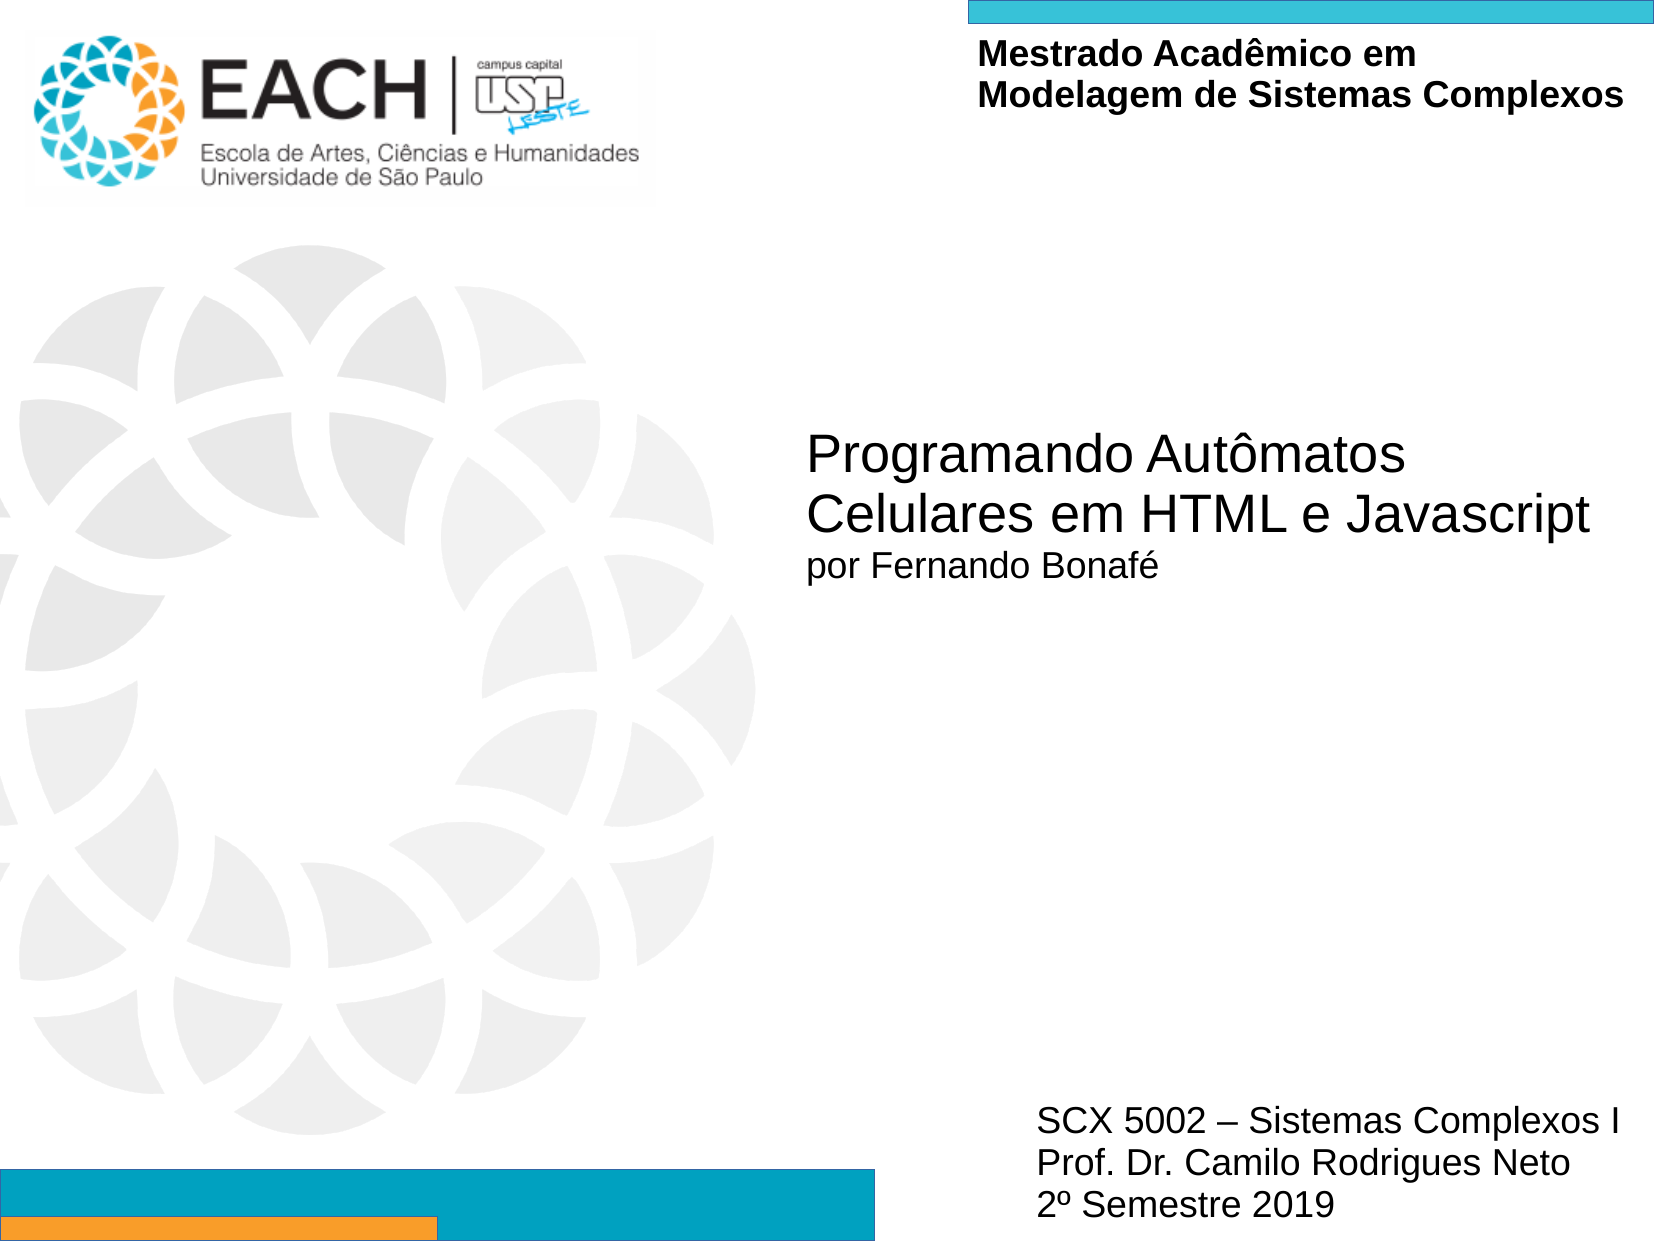

Mestrado Acadêmico em
Modelagem de Sistemas Complexos
Programando Autômatos Celulares em HTML e Javascript
por Fernando Bonafé
SCX 5002 – Sistemas Complexos I
Prof. Dr. Camilo Rodrigues Neto
2º Semestre 2019